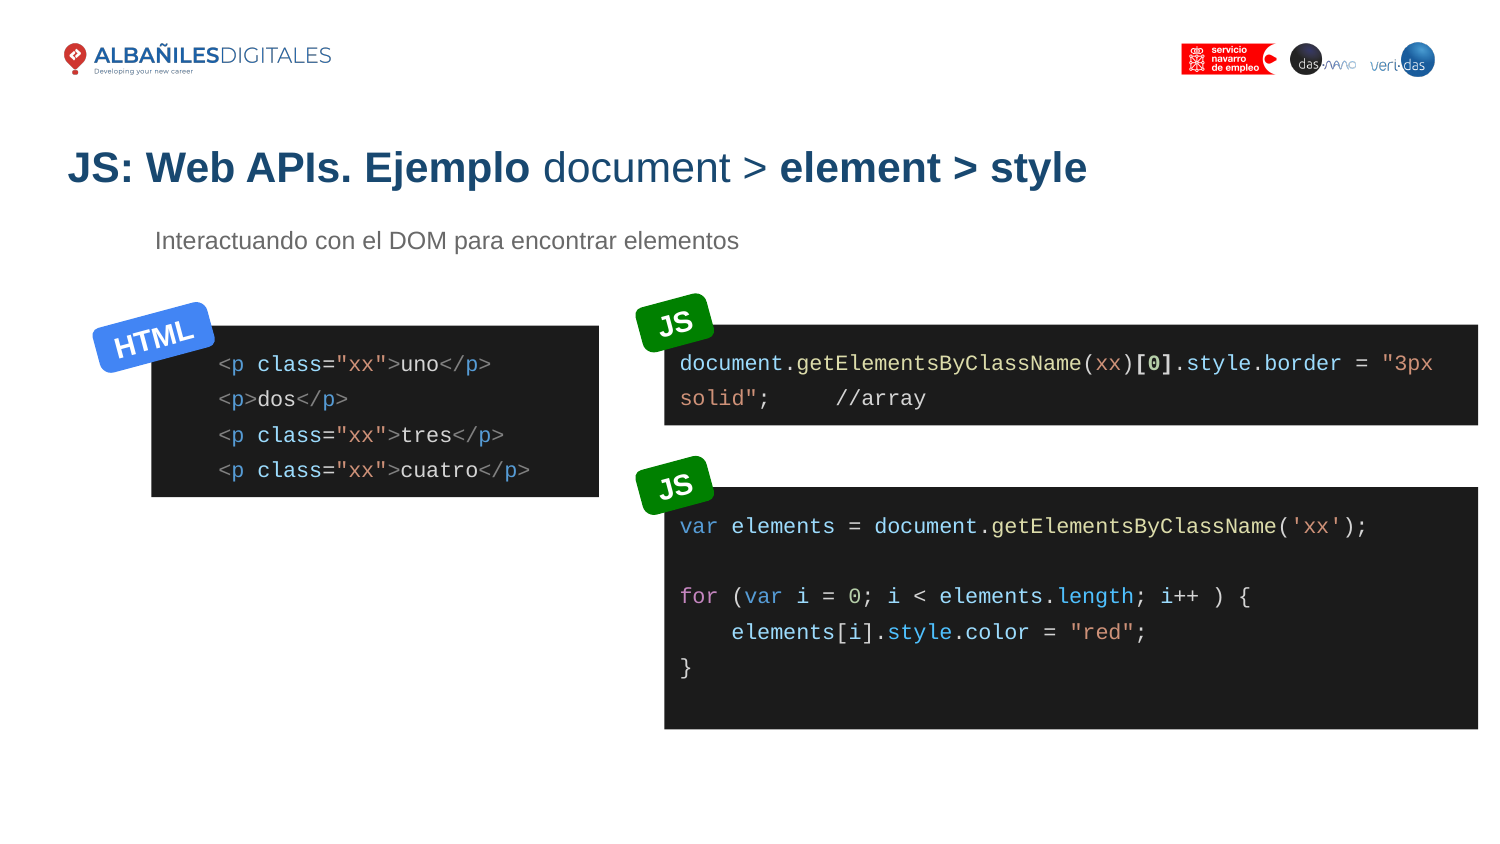

JS: Web APIs. Ejemplo document > element > style
Interactuando con el DOM para encontrar elementos
JS
HTML
document.getElementsByClassName(xx)[0].style.border = "3px solid"; //array
 <p class="xx">uno</p>
 <p>dos</p>
 <p class="xx">tres</p>
 <p class="xx">cuatro</p>
JS
var elements = document.getElementsByClassName('xx');
for (var i = 0; i < elements.length; i++ ) {
 elements[i].style.color = "red";
}